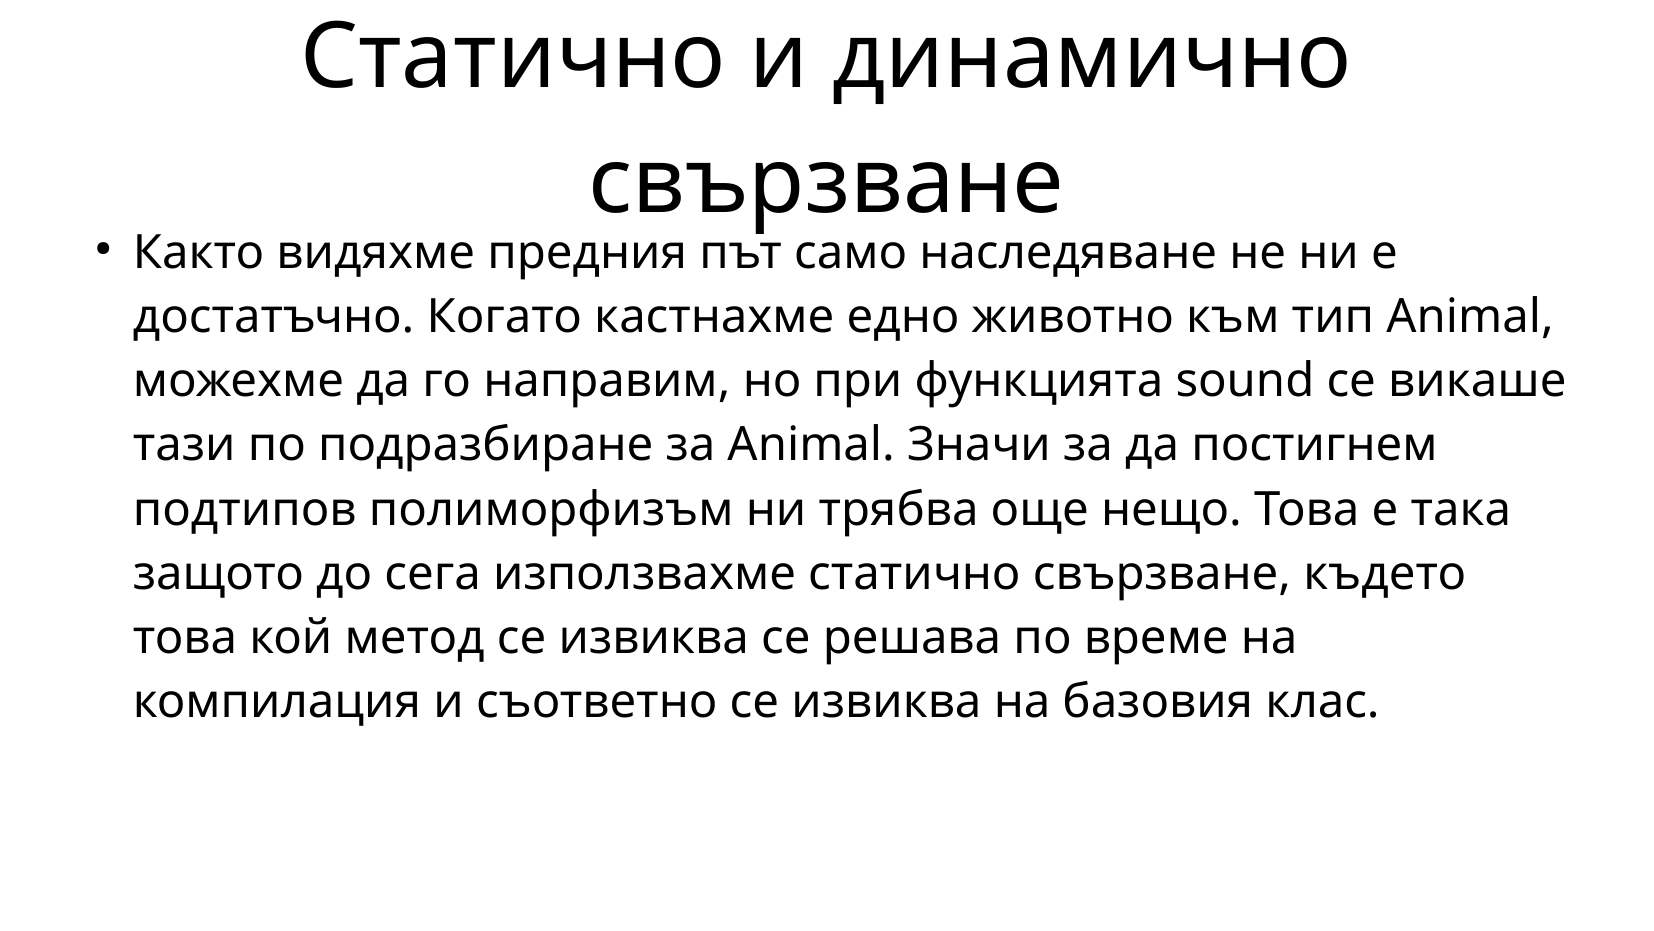

# Статично и динамично свързване
Както видяхме предния път само наследяване не ни е достатъчно. Когато кастнахме едно животно към тип Animal, можехме да го направим, но при функцията sound се викаше тази по подразбиране за Animal. Значи за да постигнем подтипов полиморфизъм ни трябва още нещо. Това е така защото до сега използвахме статично свързване, където това кой метод се извиква се решава по време на компилация и съответно се извиква на базовия клас.